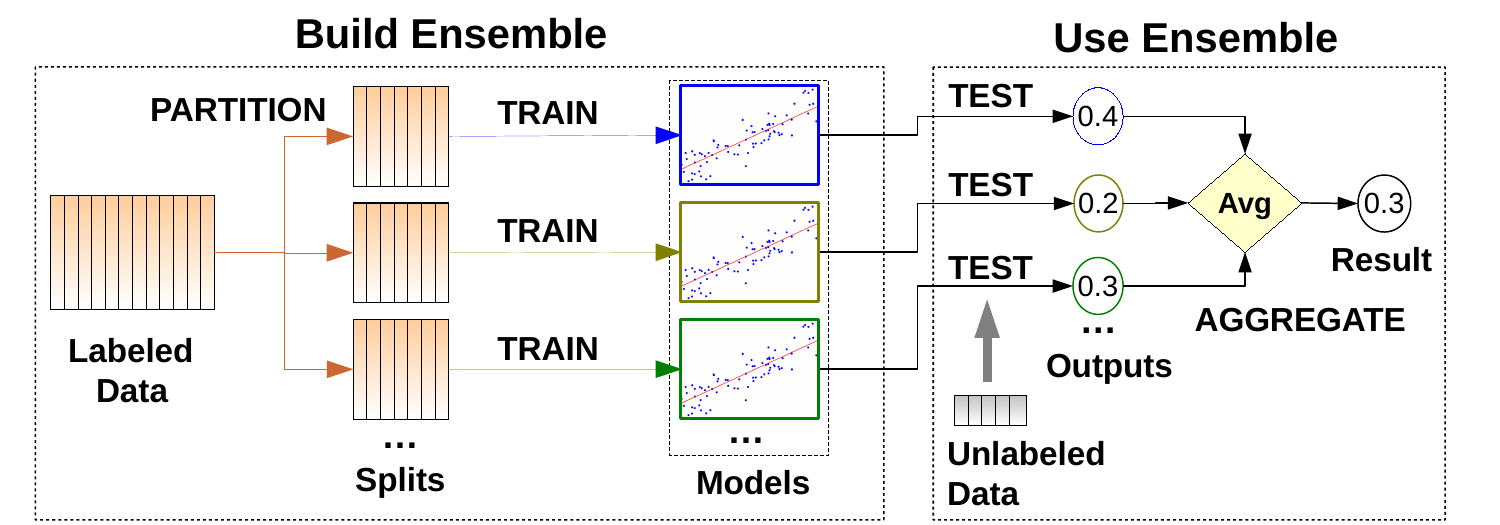

Build Ensemble
	 Use Ensemble
TEST
 TRAIN
 TRAIN
 TRAIN
…
…
Models
PARTITION
…
Splits
0.4
0.2
0.3
Avg
0.3
Result
AGGREGATE
TEST
Labeled
 Data
TEST
…
Outputs
Unlabeled
Data